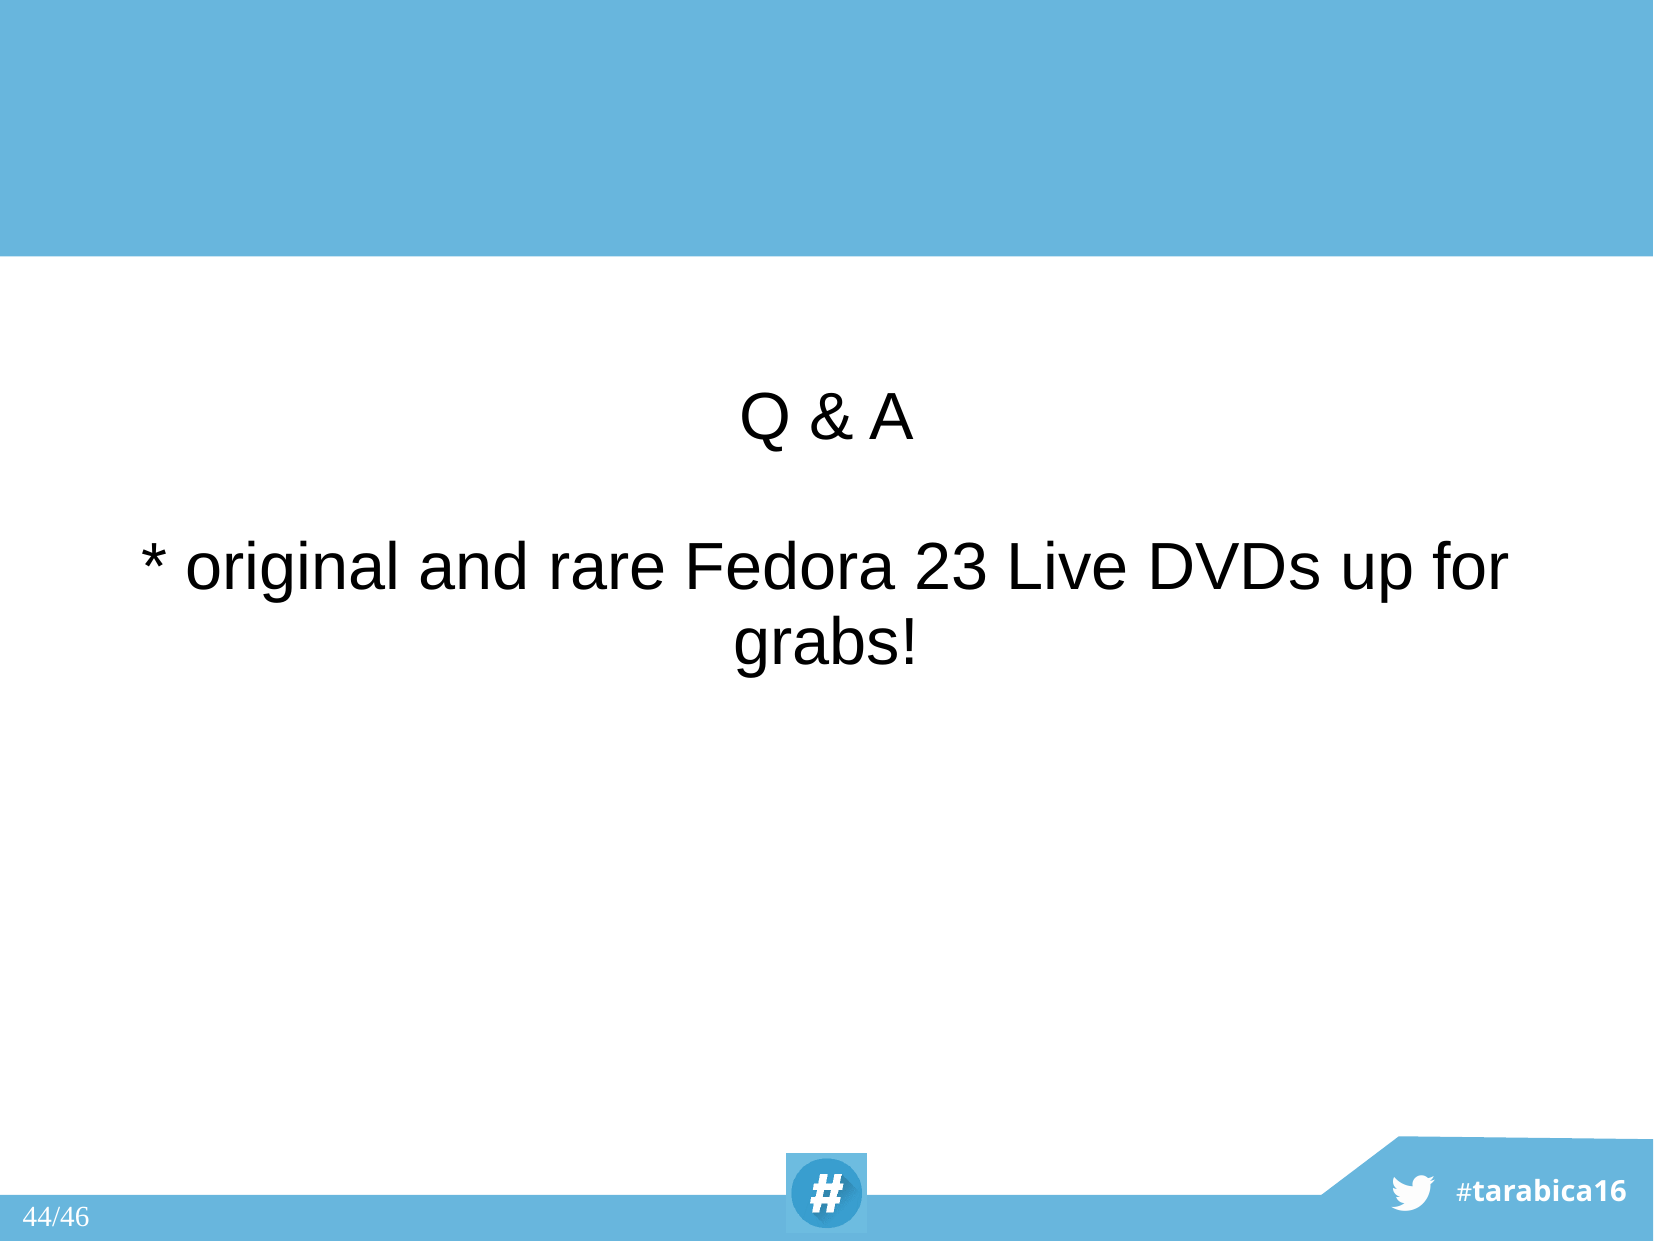

# Q & A
* original and rare Fedora 23 Live DVDs up for grabs!
44